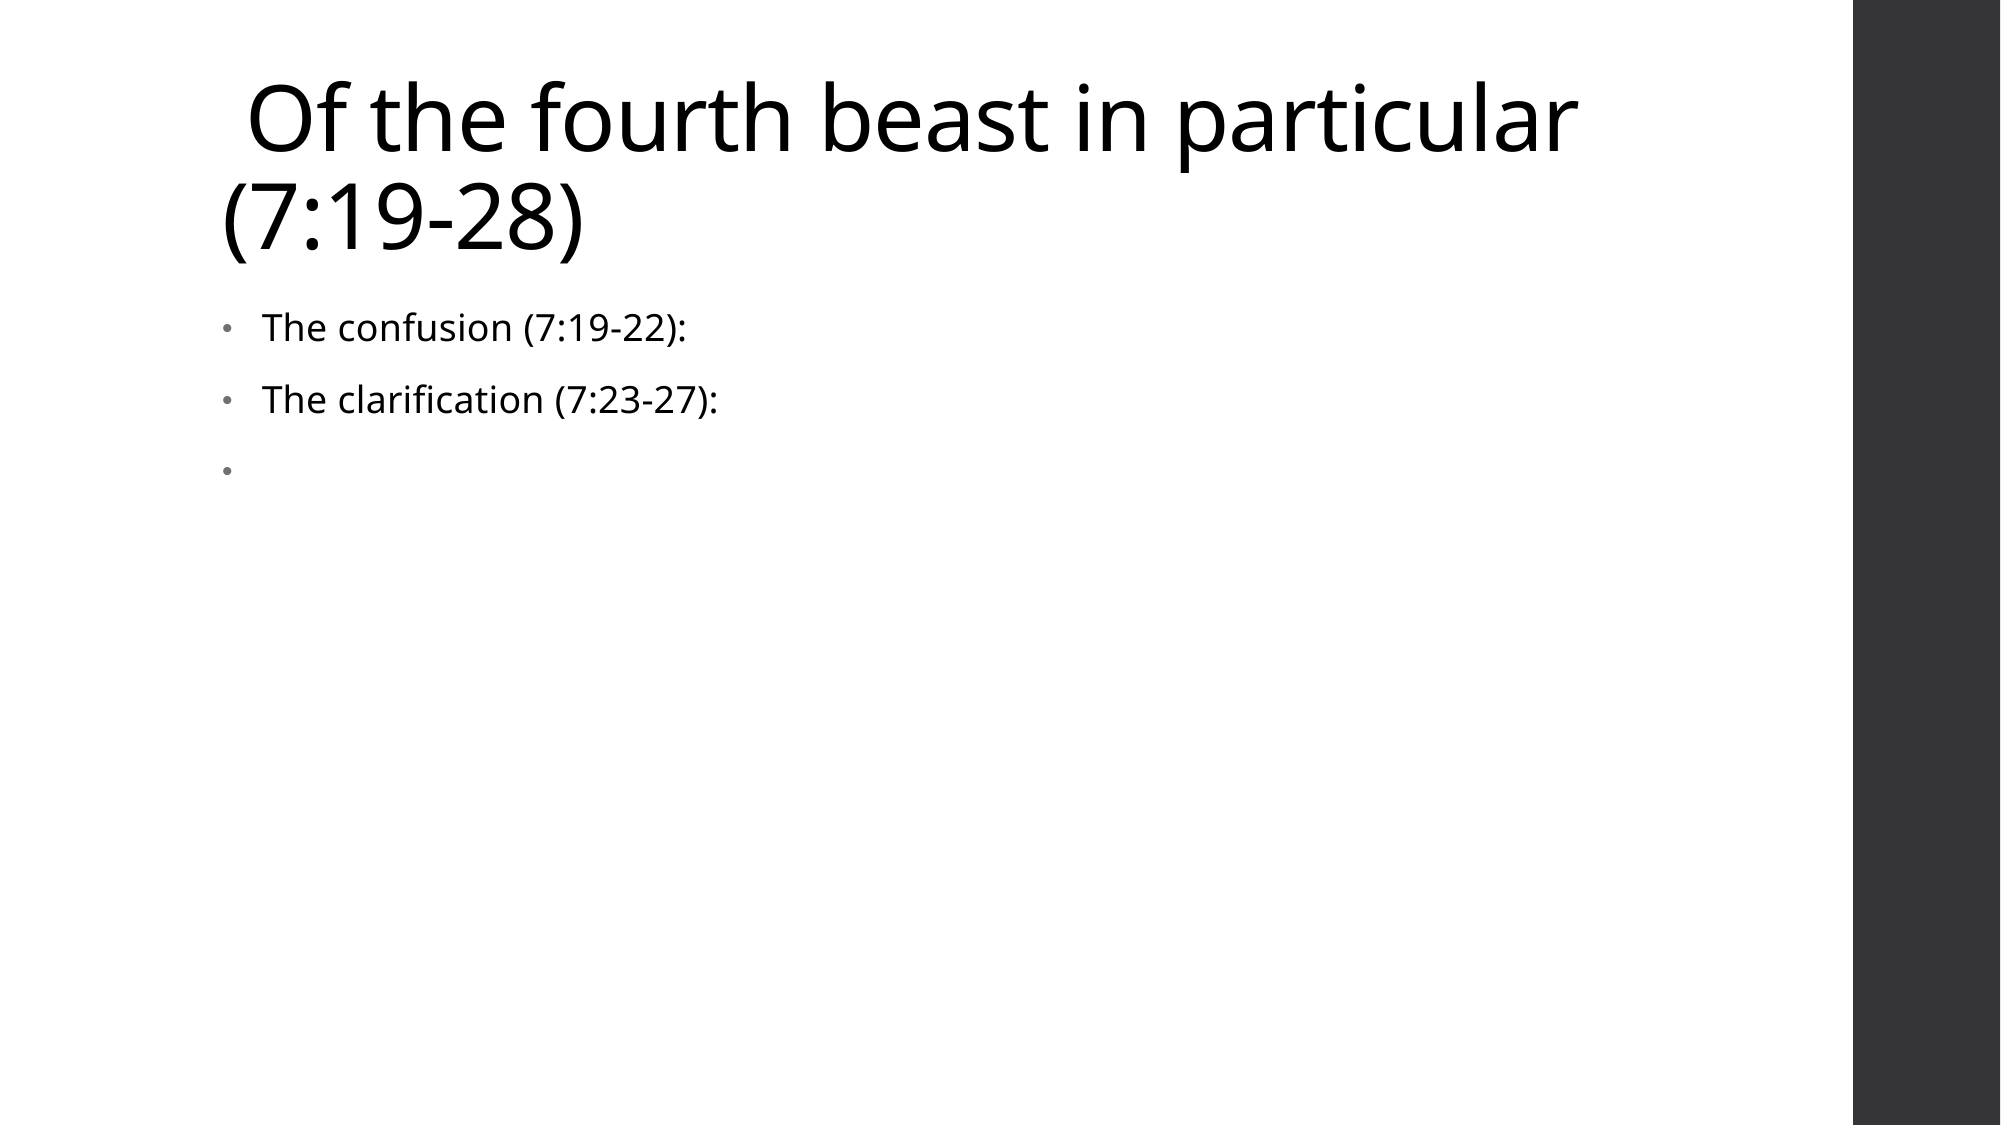

# Of the fourth beast in particular (7:19-28)
 The confusion (7:19-22):
 The clarification (7:23-27):